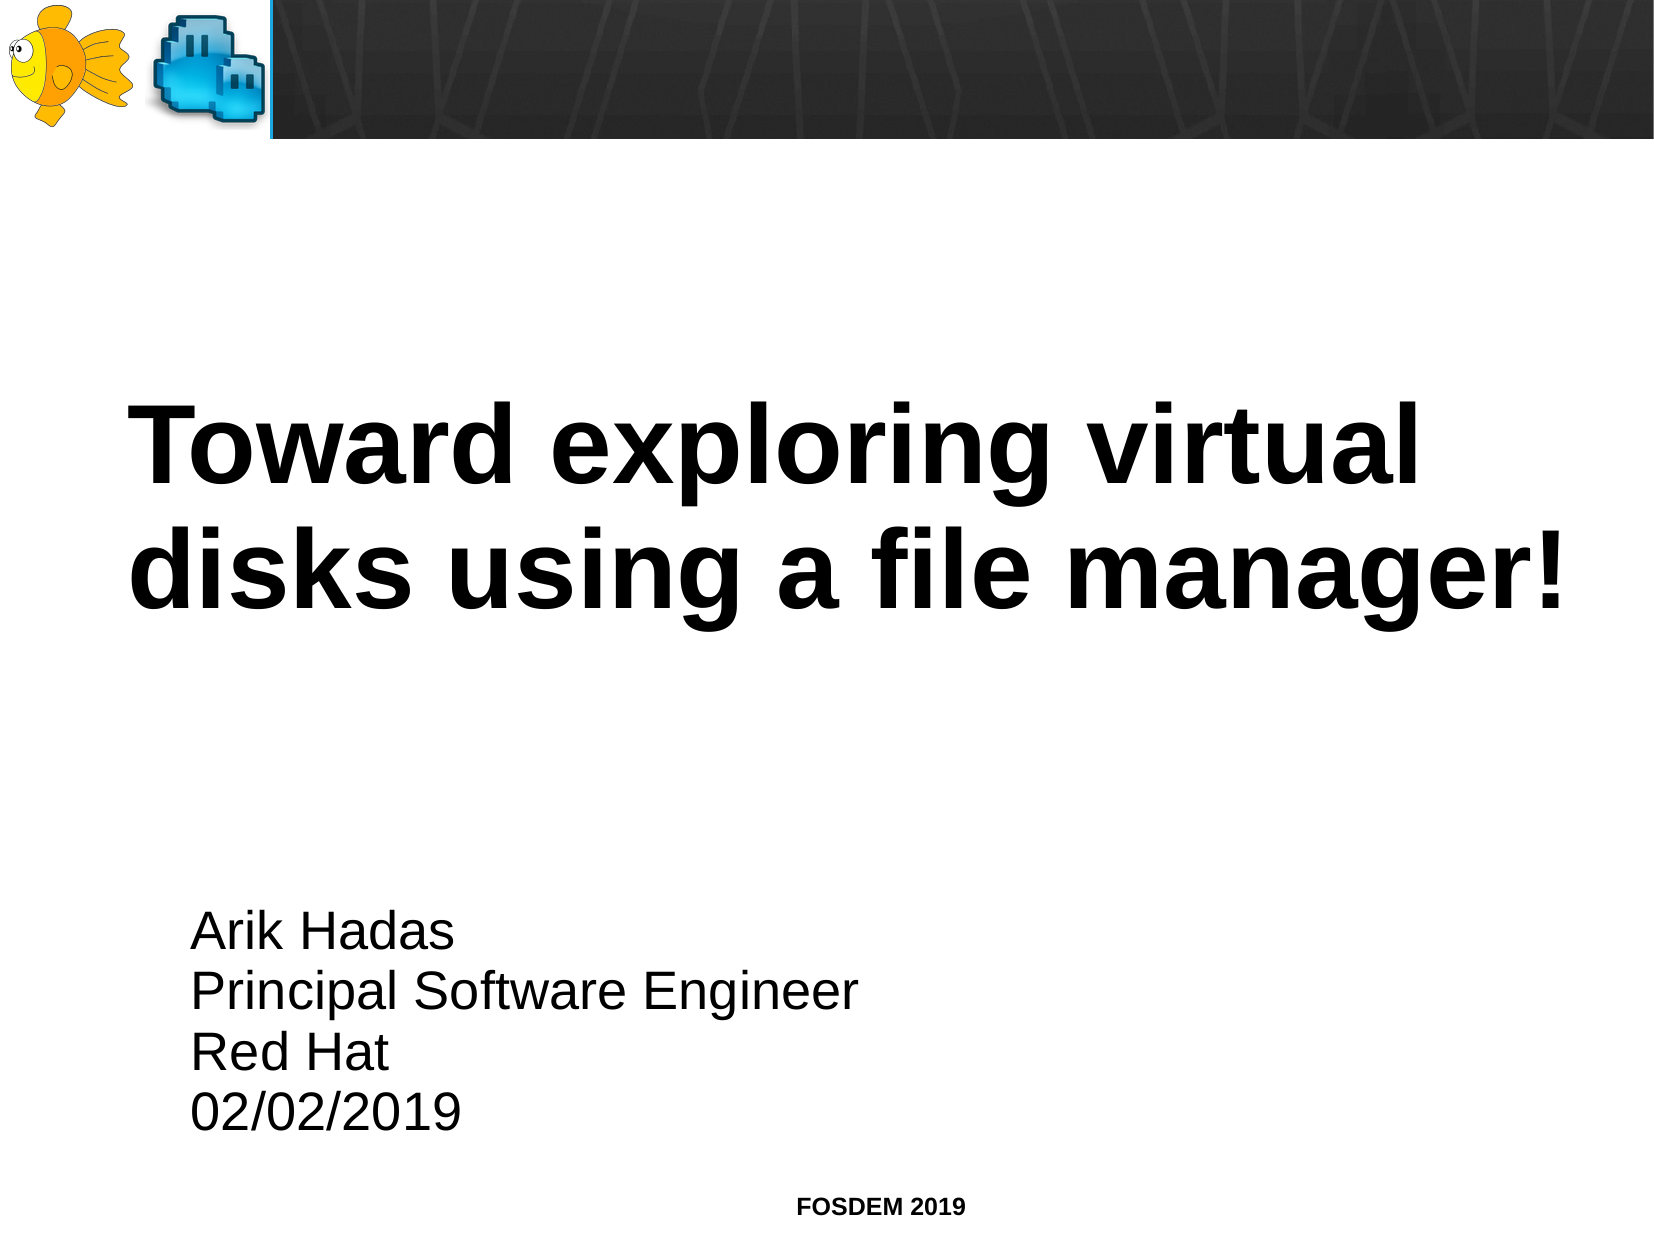

Toward exploring virtual disks using a file manager!
Arik Hadas
Principal Software Engineer
Red Hat
02/02/2019